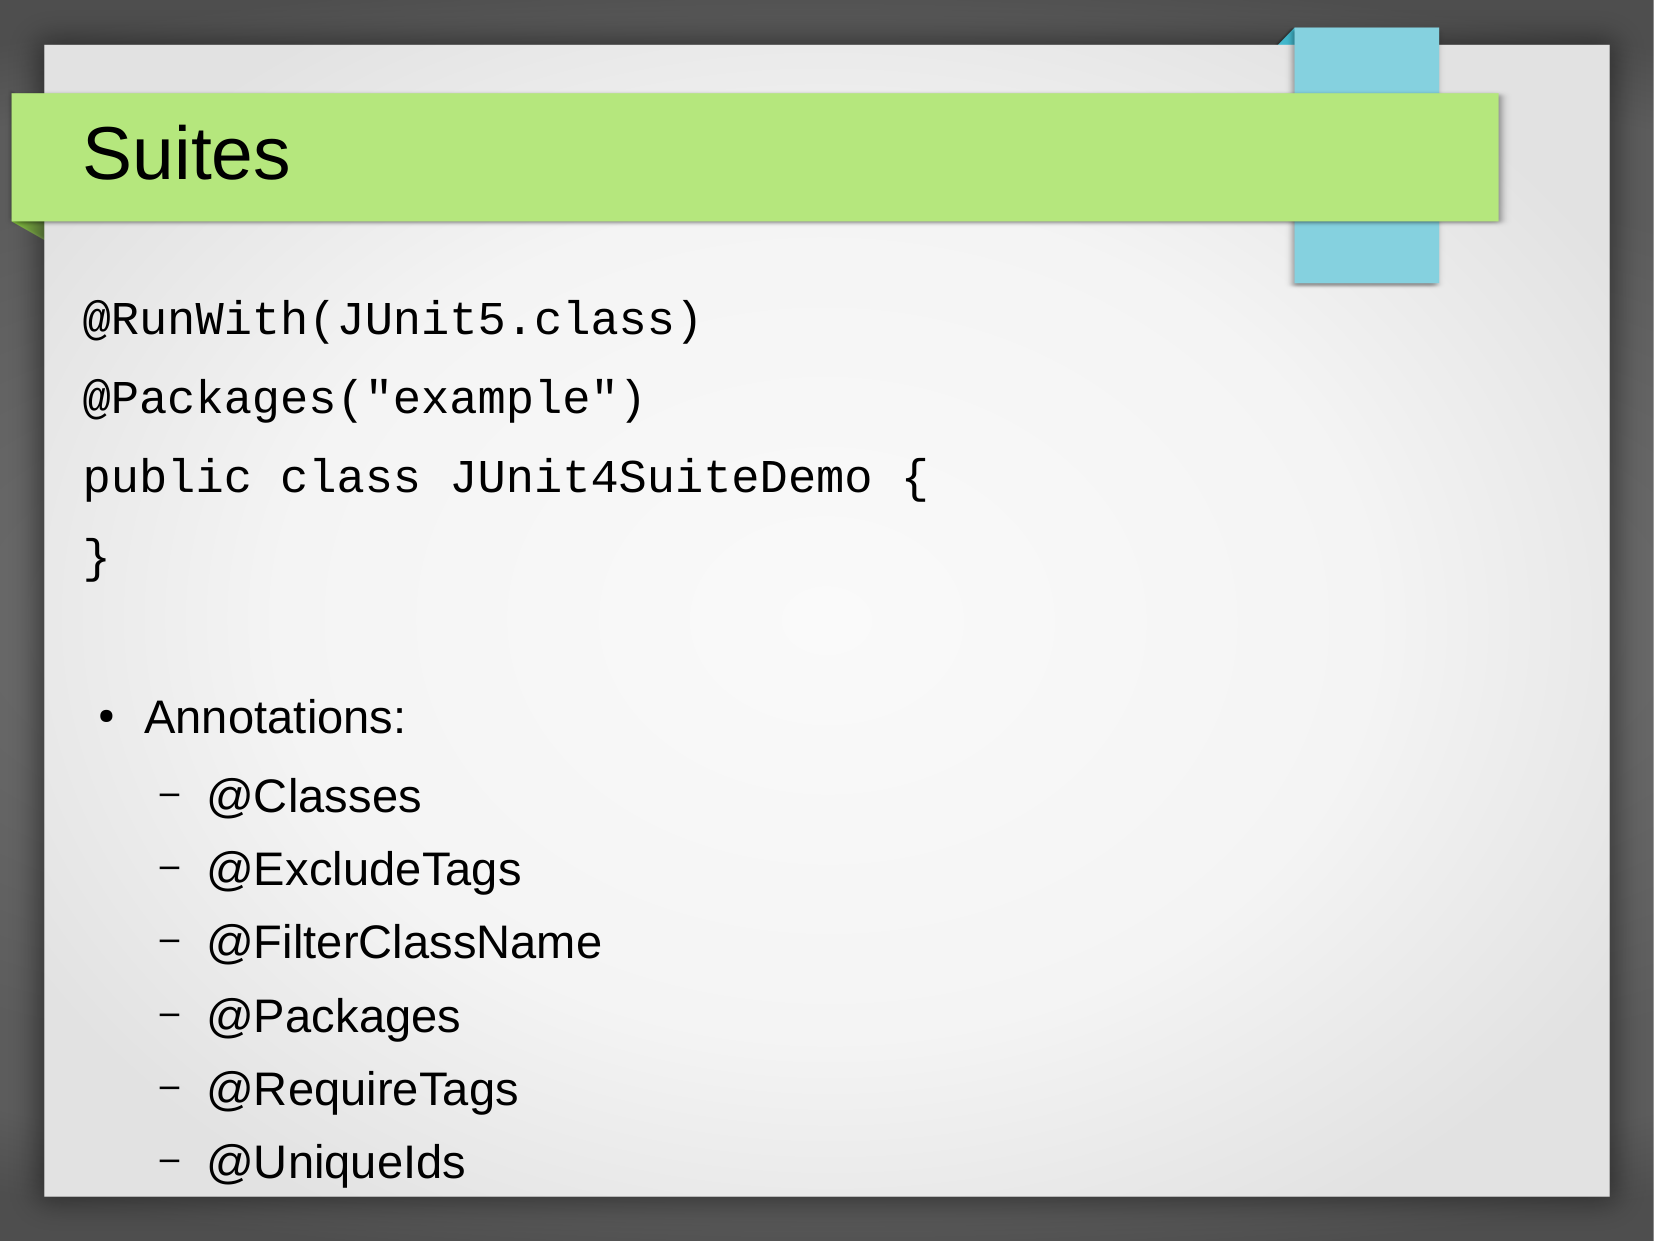

# Suites
@RunWith(JUnit5.class)
@Packages("example")
public class JUnit4SuiteDemo {
}
Annotations:
@Classes
@ExcludeTags
@FilterClassName
@Packages
@RequireTags
@UniqueIds